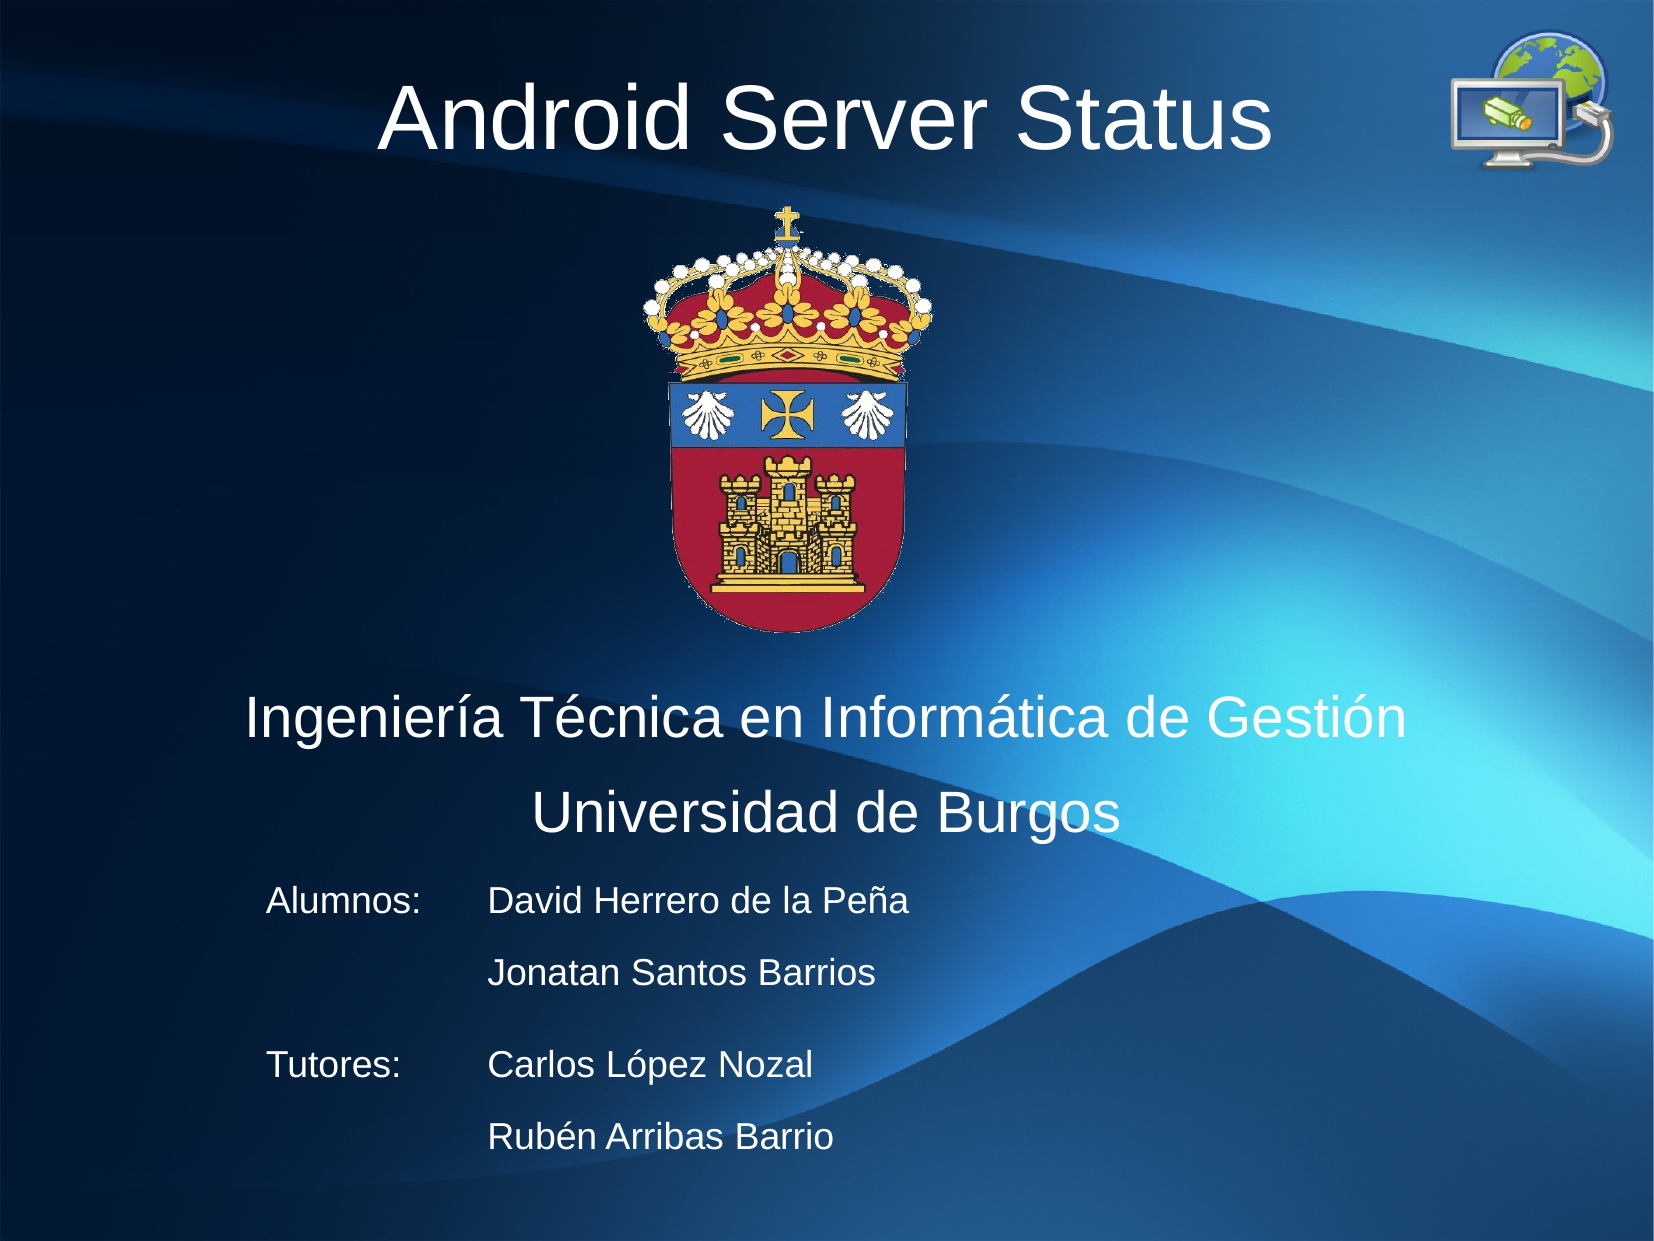

# Android Server Status
Ingeniería Técnica en Informática de Gestión
Universidad de Burgos
Alumnos:	David Herrero de la Peña
 			Jonatan Santos Barrios
Tutores:		Carlos López Nozal
 			Rubén Arribas Barrio